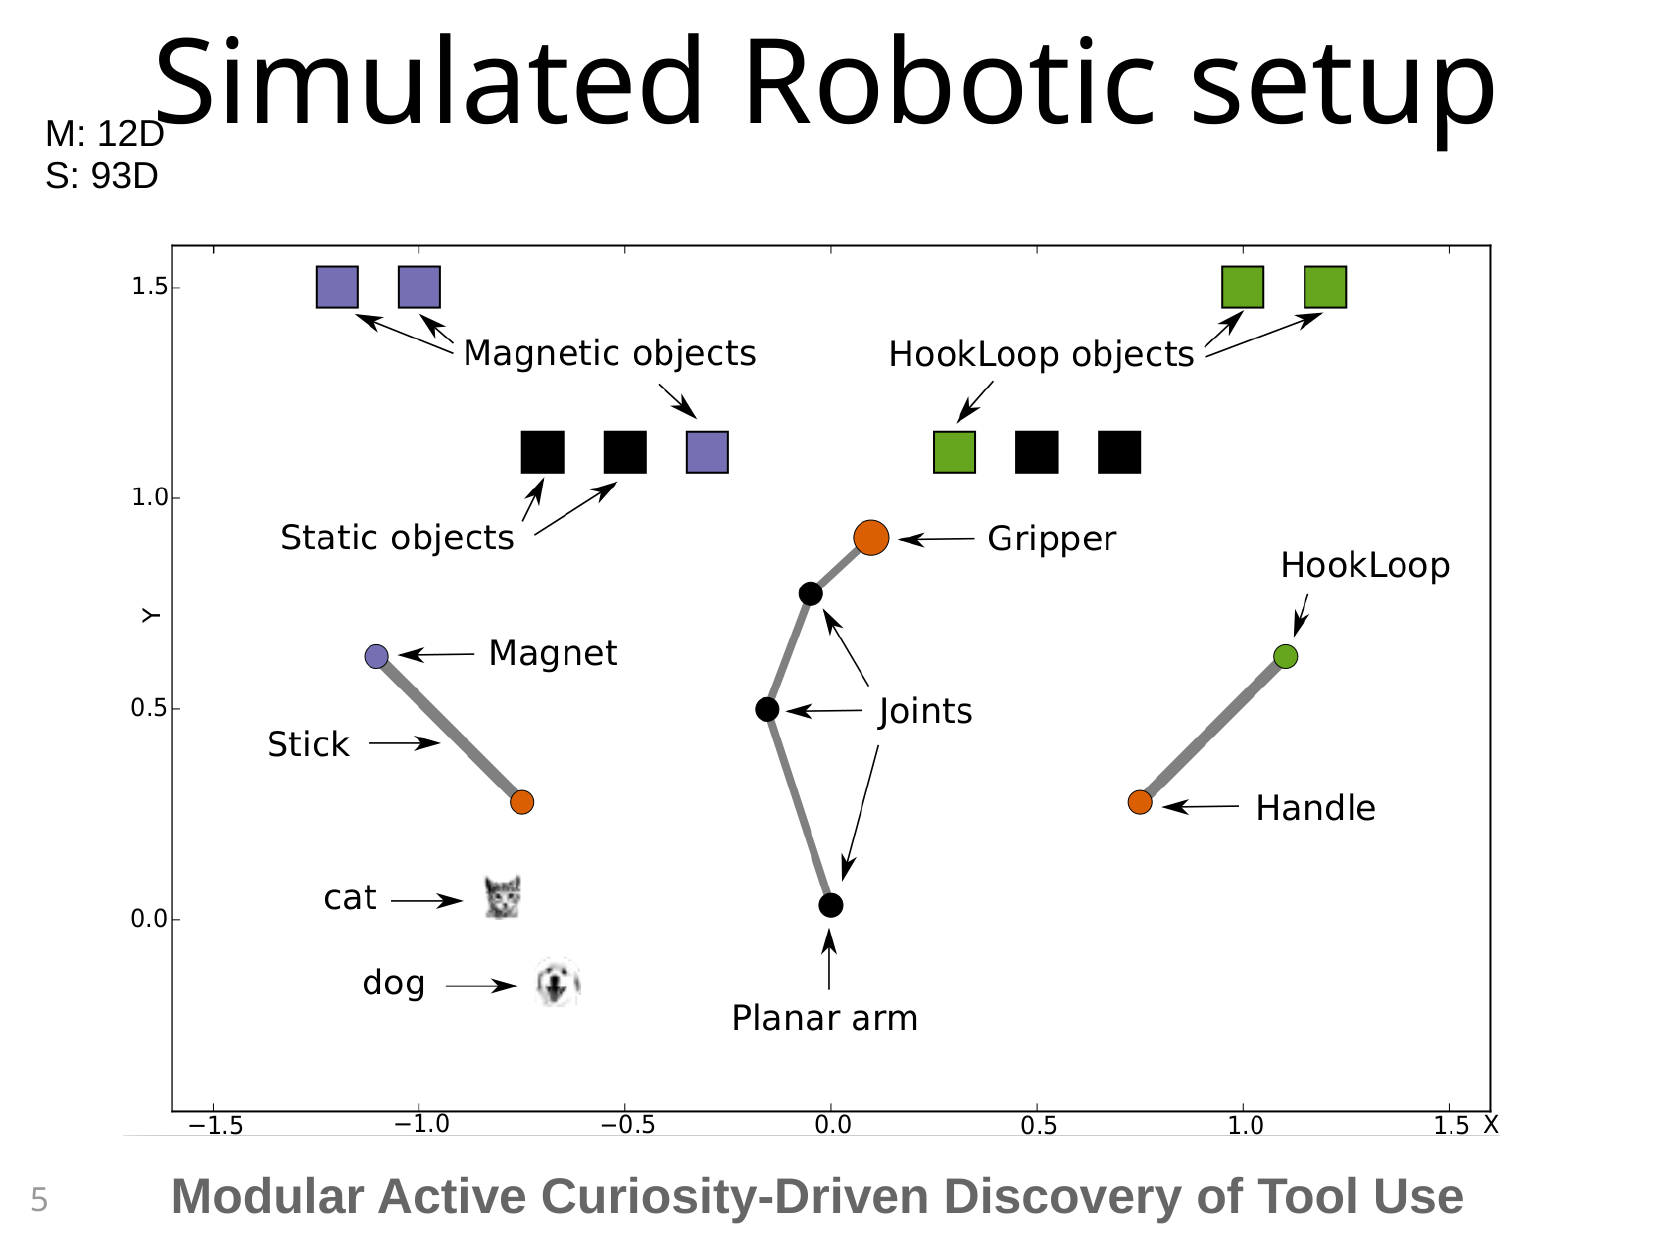

# Simulated Robotic setup
M: 12D
S: 93D
Modular Active Curiosity-Driven Discovery of Tool Use
5